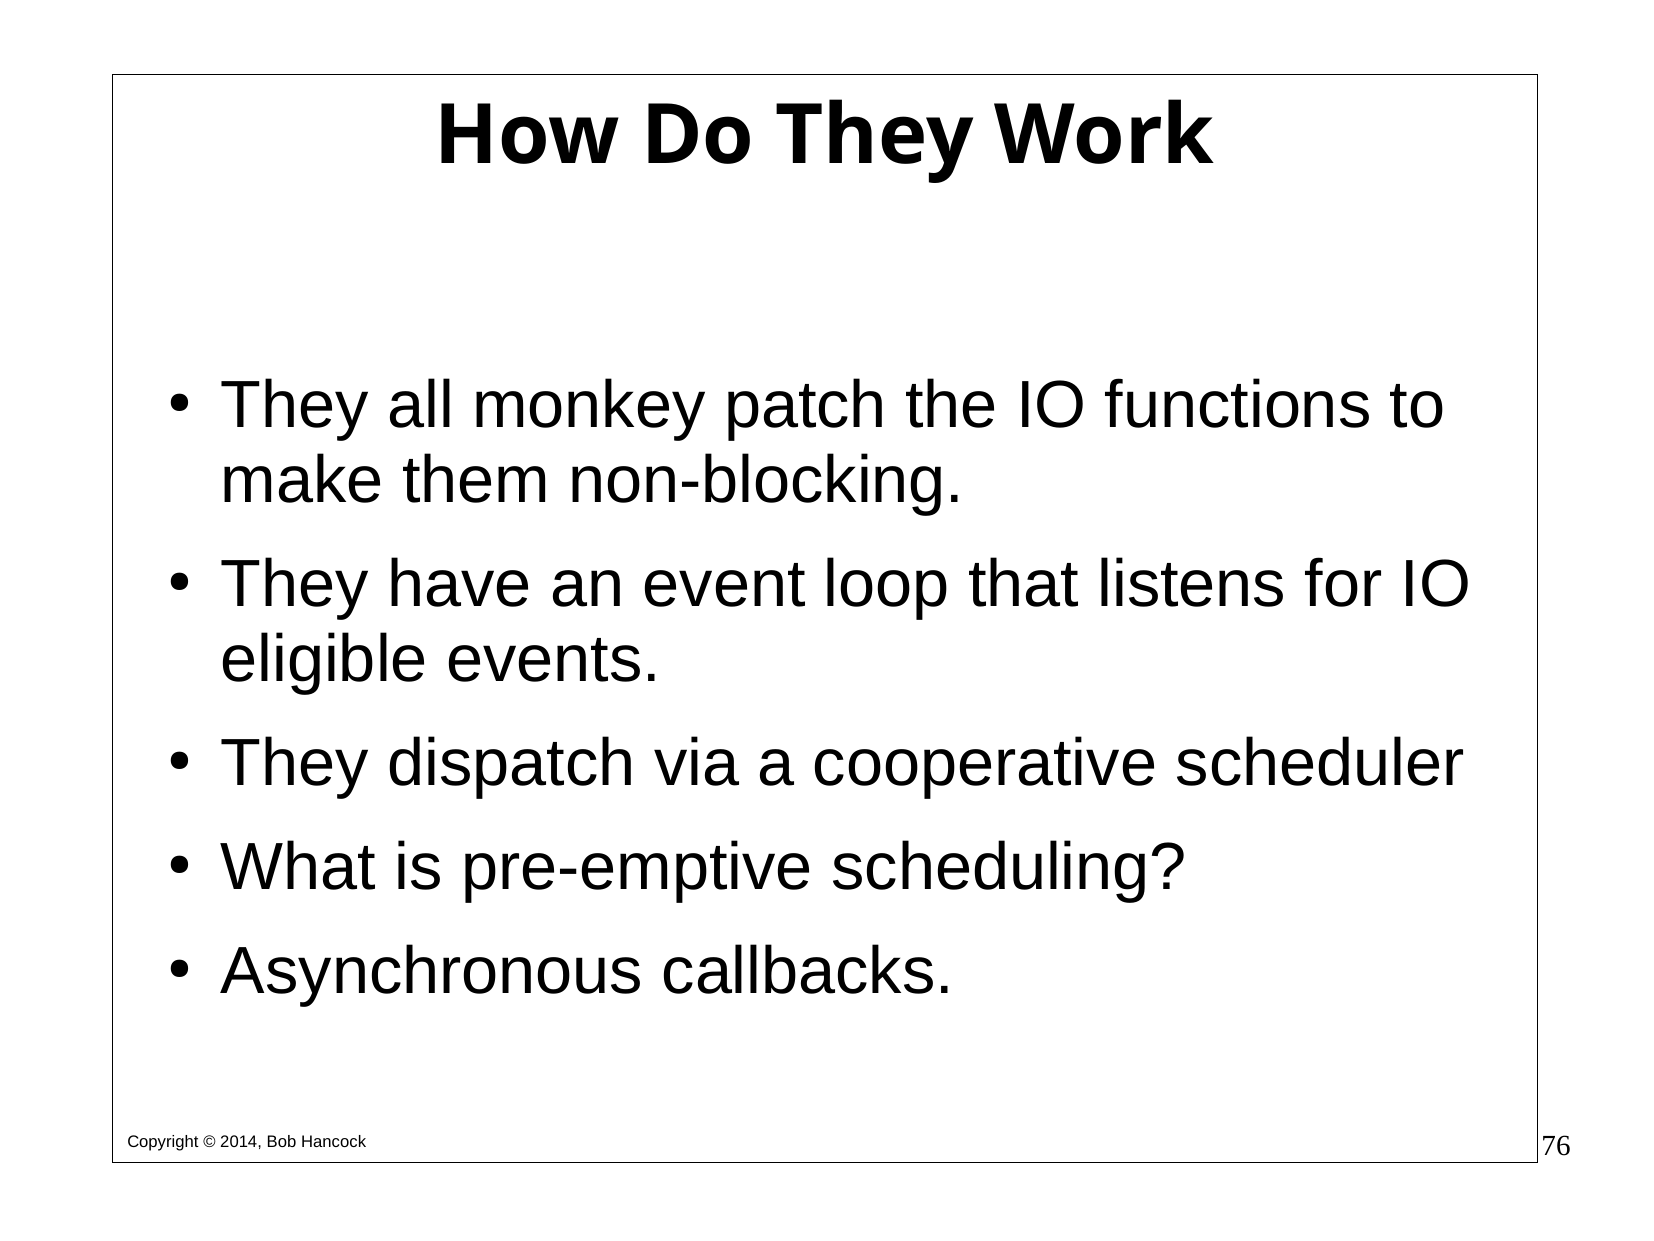

# How Do They Work
They all monkey patch the IO functions to make them non-blocking.
They have an event loop that listens for IO eligible events.
They dispatch via a cooperative scheduler
What is pre-emptive scheduling?
Asynchronous callbacks.
Copyright © 2014, Bob Hancock
76